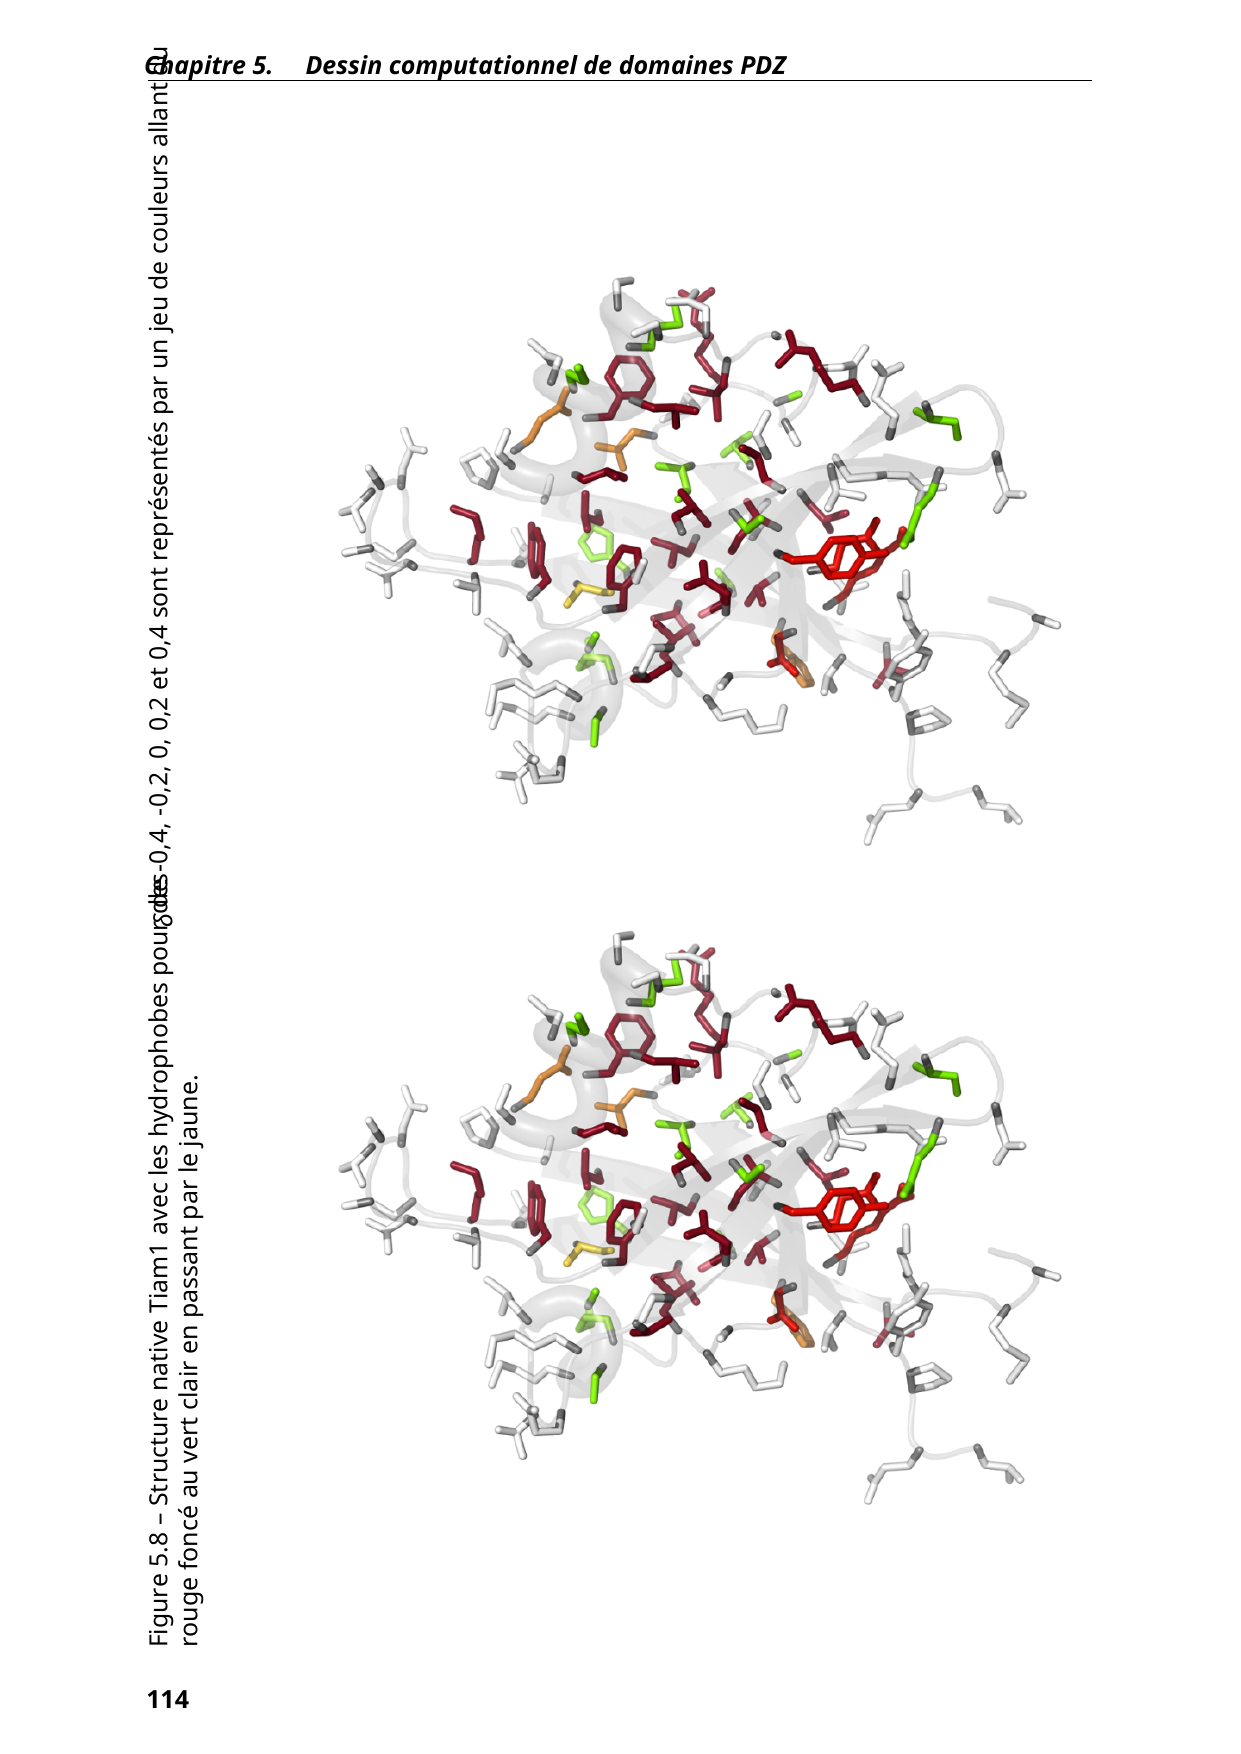

Chapitre 5.
Dessin computationnel de domaines PDZ
de -0,4, -0,2, 0, 0,2 et 0,4 sont représentés par un jeu de couleurs allant du
δ
Figure 5.8 – Structure native Tiam1 avec les hydrophobes pour des
rouge foncé au vert clair en passant par le jaune.
114